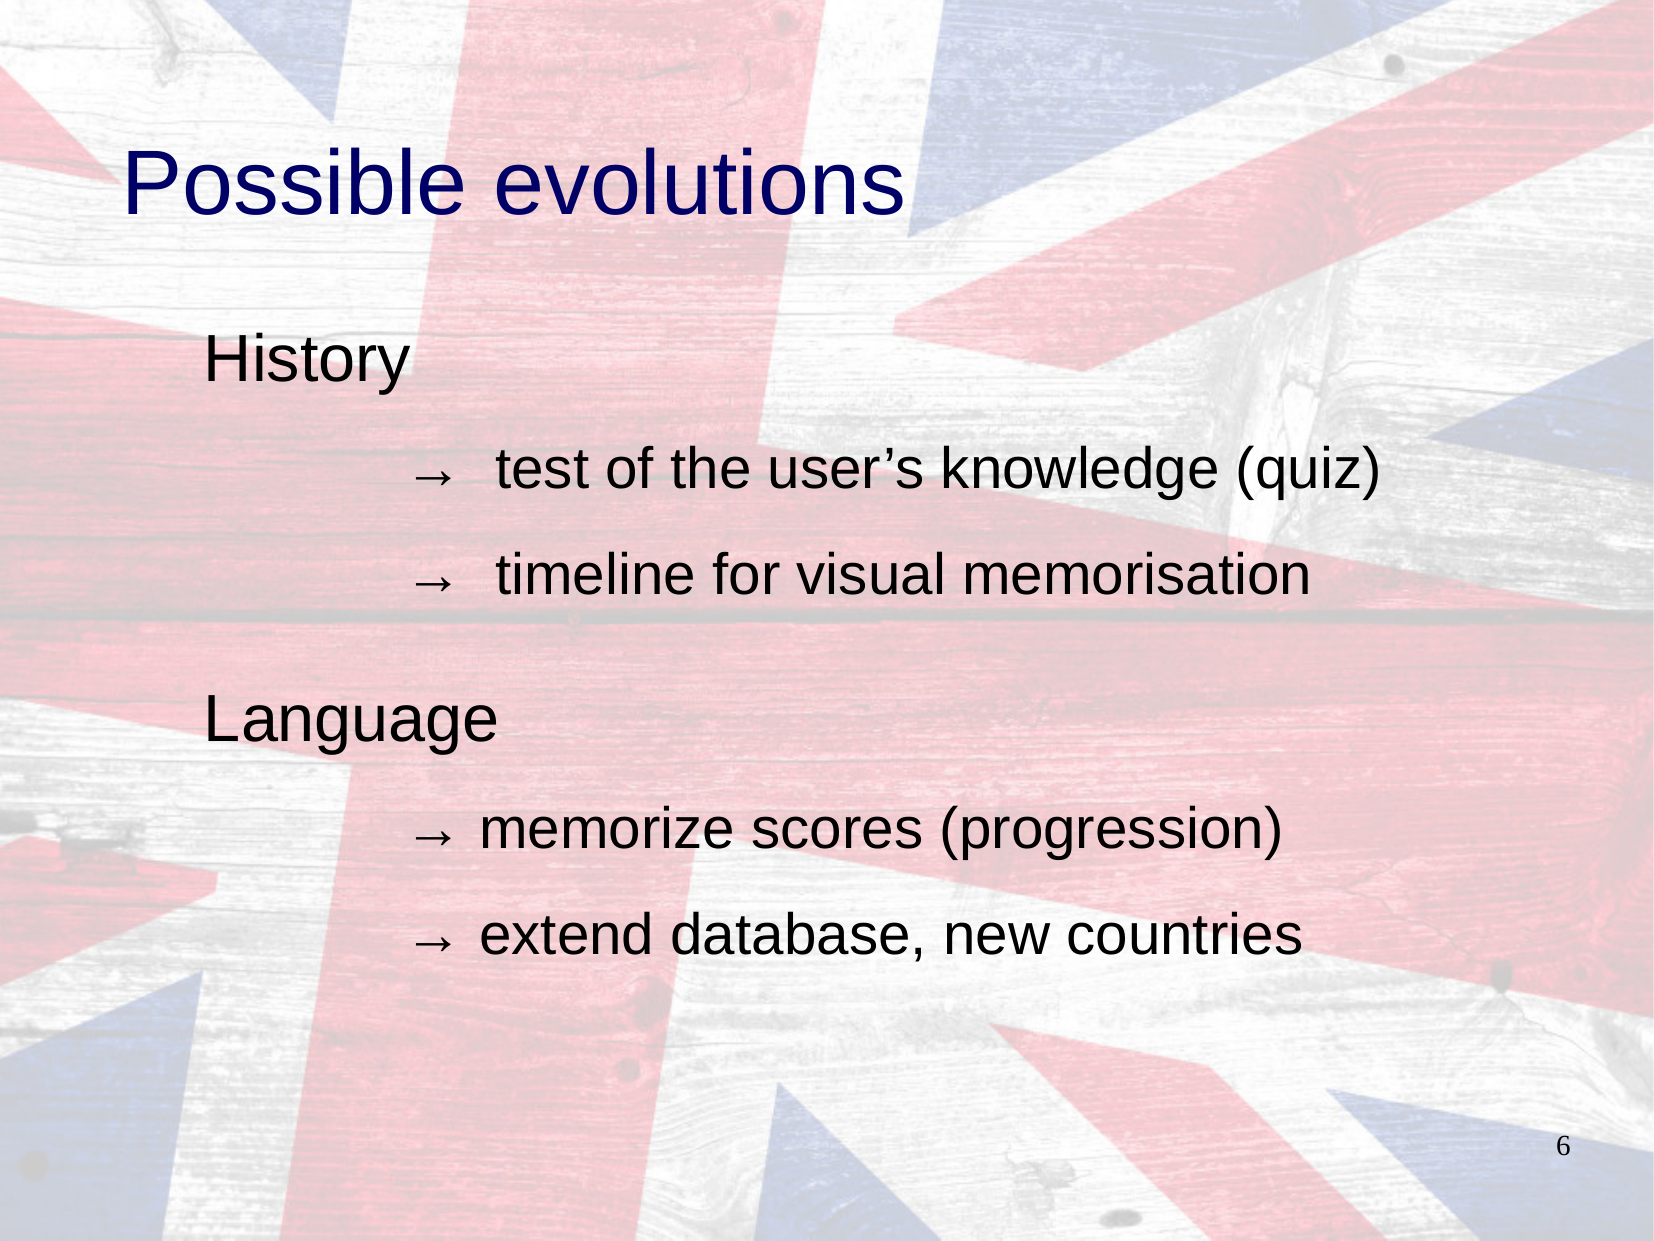

Possible evolutions
History
→ test of the user’s knowledge (quiz)
→ timeline for visual memorisation
Language
→ memorize scores (progression)
→ extend database, new countries
6